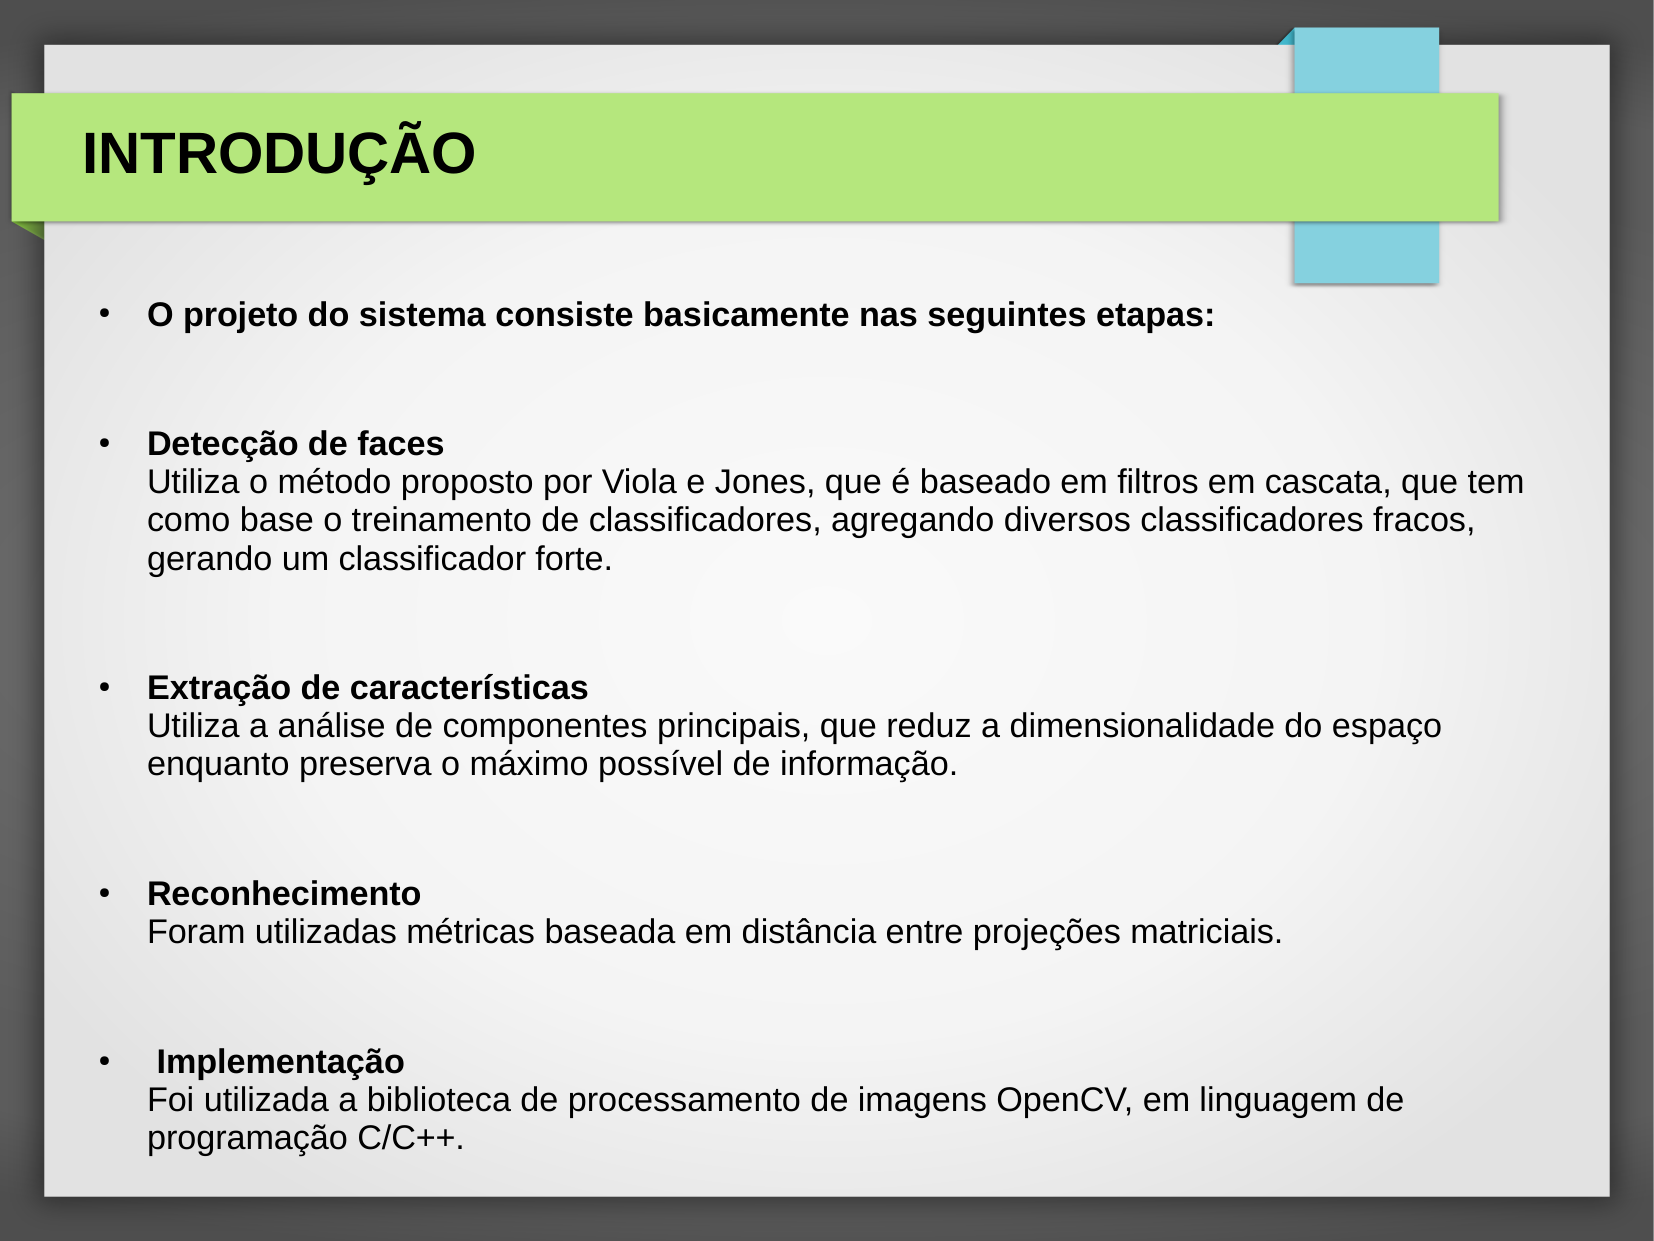

# INTRODUÇÃO
O projeto do sistema consiste basicamente nas seguintes etapas:
Detecção de faces
Utiliza o método proposto por Viola e Jones, que é baseado em filtros em cascata, que tem como base o treinamento de classificadores, agregando diversos classificadores fracos, gerando um classificador forte.
Extração de características
Utiliza a análise de componentes principais, que reduz a dimensionalidade do espaço enquanto preserva o máximo possível de informação.
Reconhecimento
Foram utilizadas métricas baseada em distância entre projeções matriciais.
 Implementação
Foi utilizada a biblioteca de processamento de imagens OpenCV, em linguagem de programação C/C++.